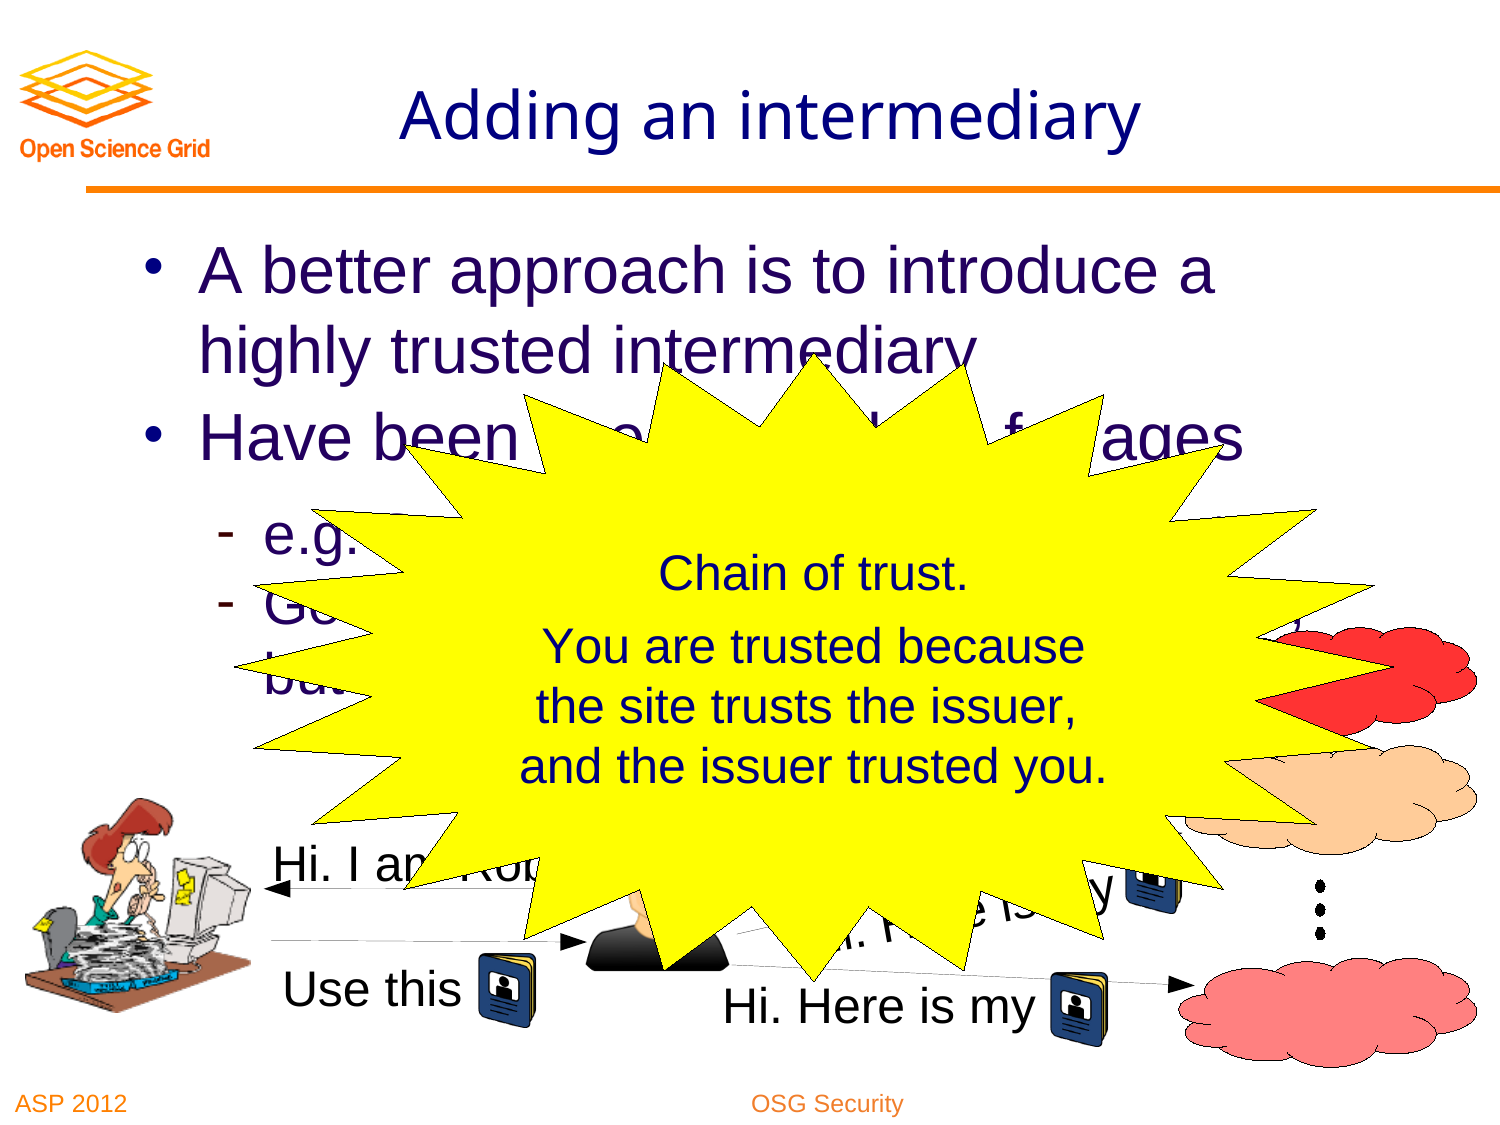

# Adding an intermediary
A better approach is to introduce a highly trusted intermediary
Have been used in real life for ages
e.g. States as issuers of Ids/Passports
Getting the ID can be a lengthy process,
but using it is easy afterwards
Chain of trust.
You are trusted because
the site trusts the issuer,
and the issuer trusted you.
Hi. Here is my ID
Hi. I am Rob
Hi. Here is my ID
Use this ID
Hi. Here is my ID